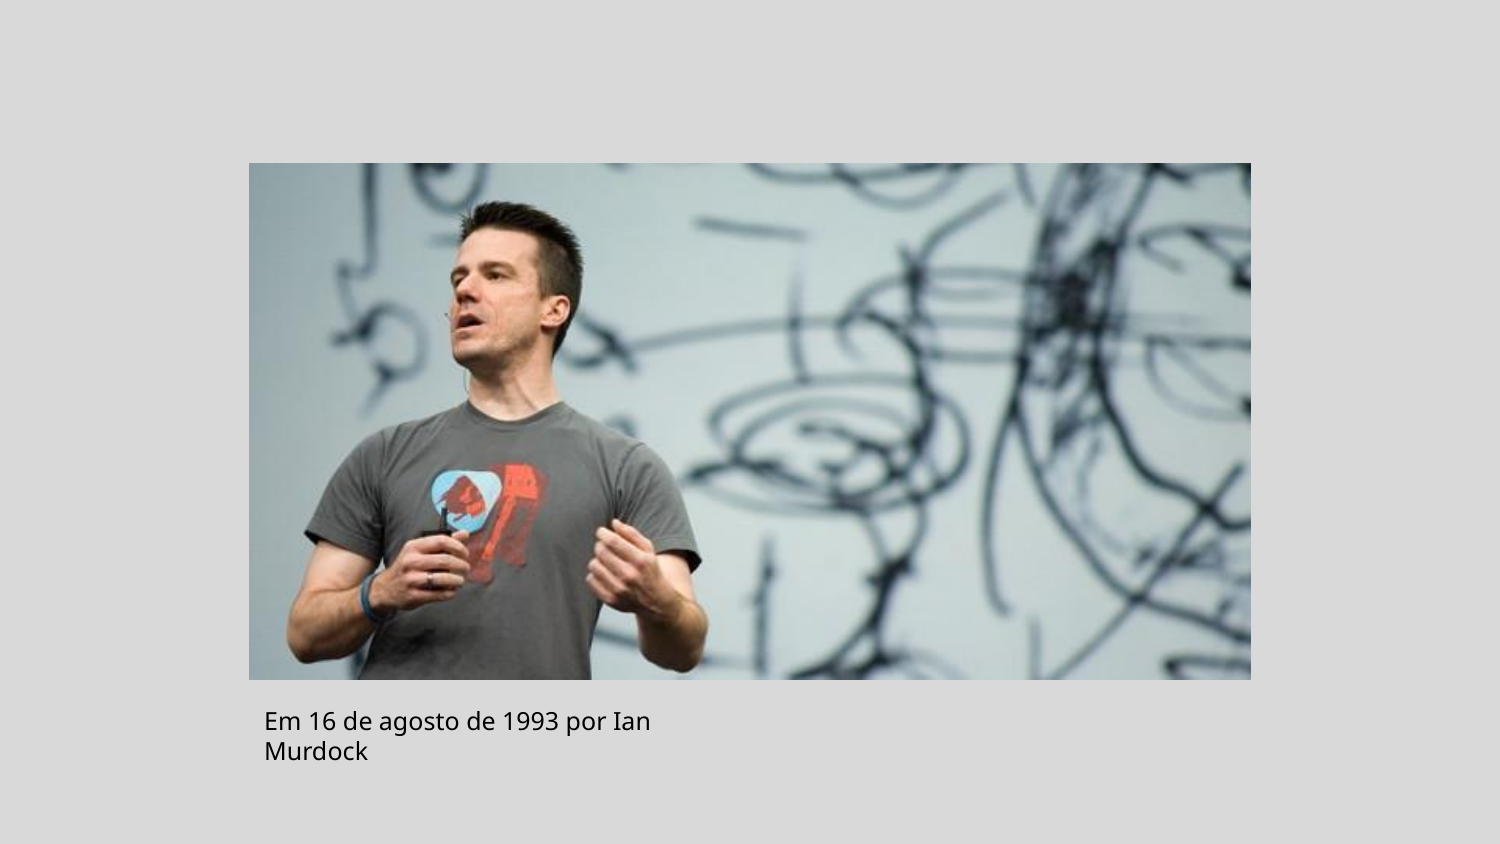

# Em 16 de agosto de 1993 por Ian Murdock